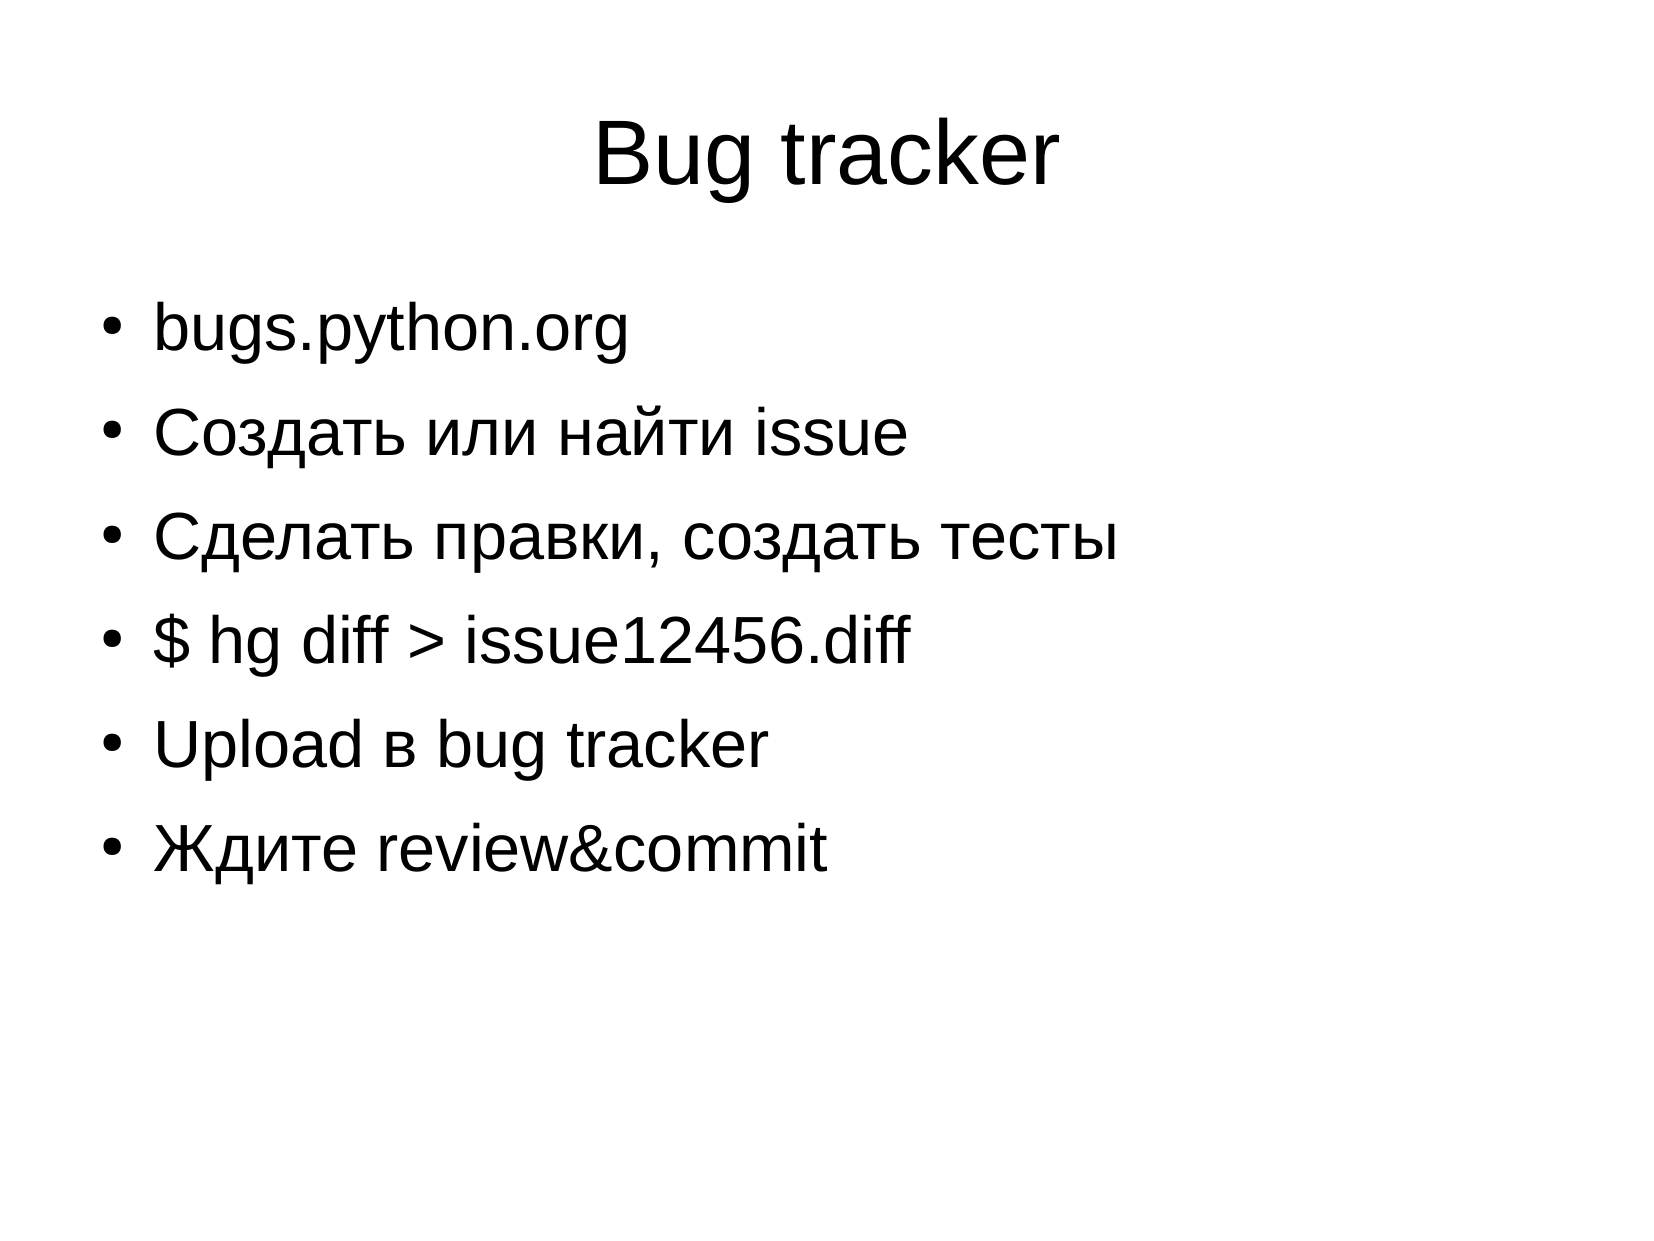

# Bug tracker
bugs.python.org
Создать или найти issue
Сделать правки, создать тесты
$ hg diff > issue12456.diff
Upload в bug tracker
Ждите review&commit